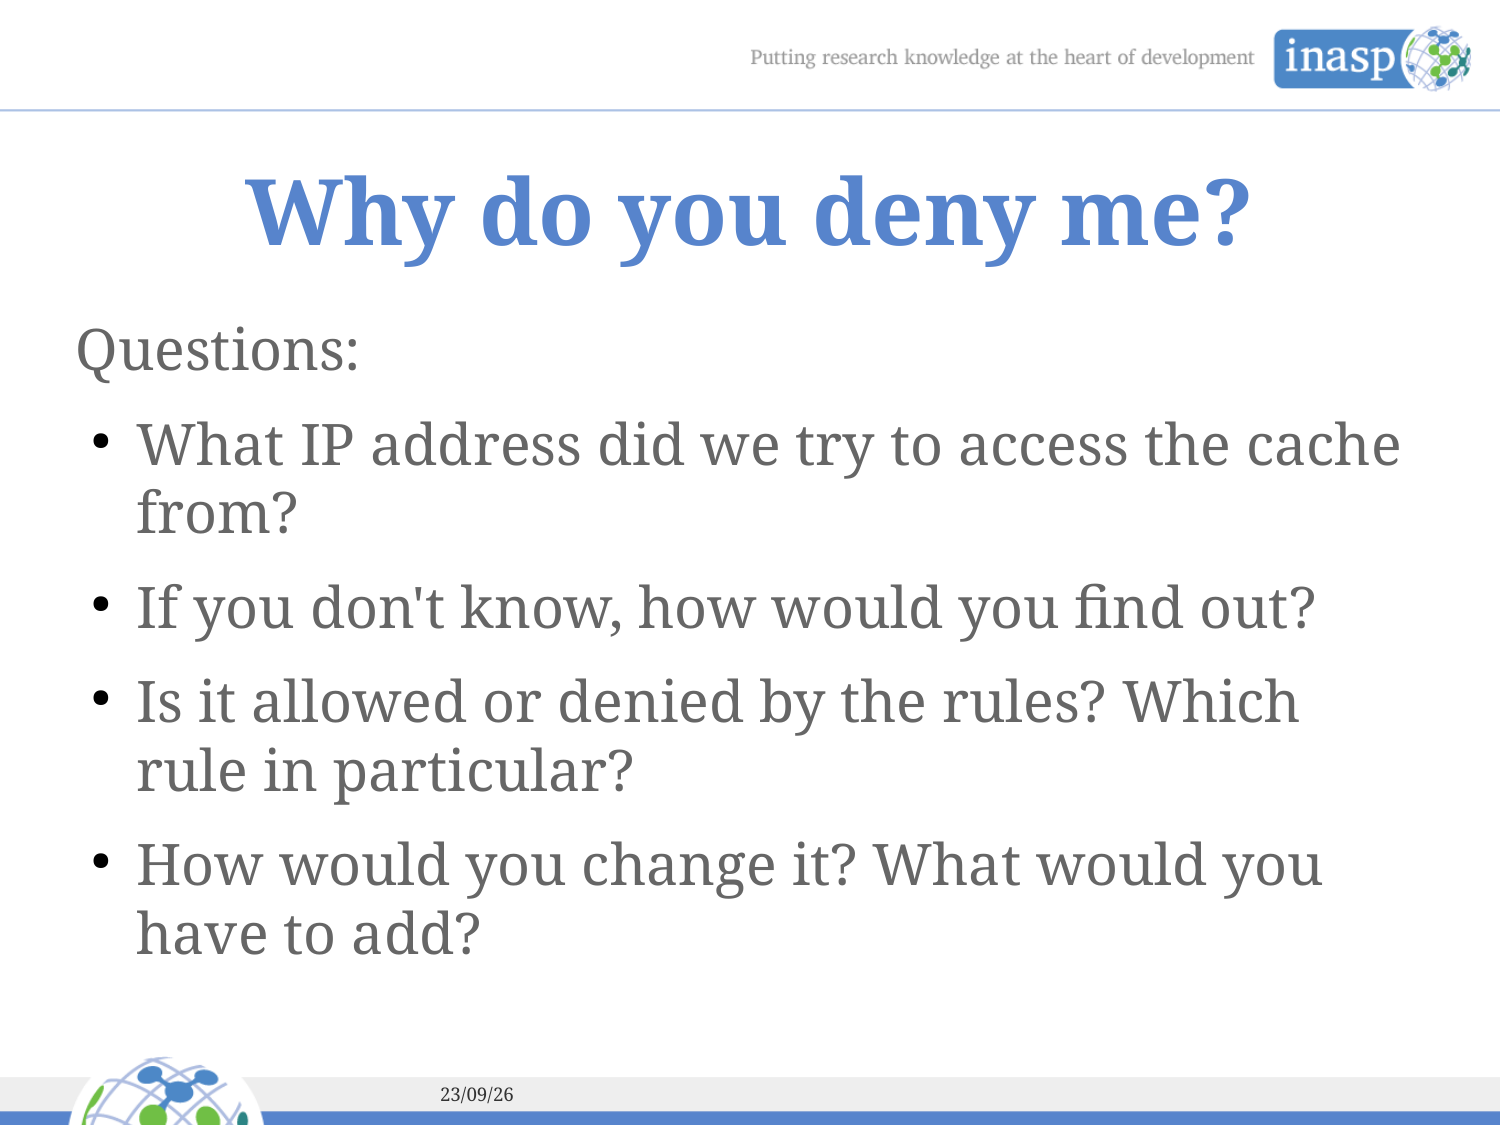

# Why do you deny me?
Questions:
What IP address did we try to access the cache from?
If you don't know, how would you find out?
Is it allowed or denied by the rules? Which rule in particular?
How would you change it? What would you have to add?